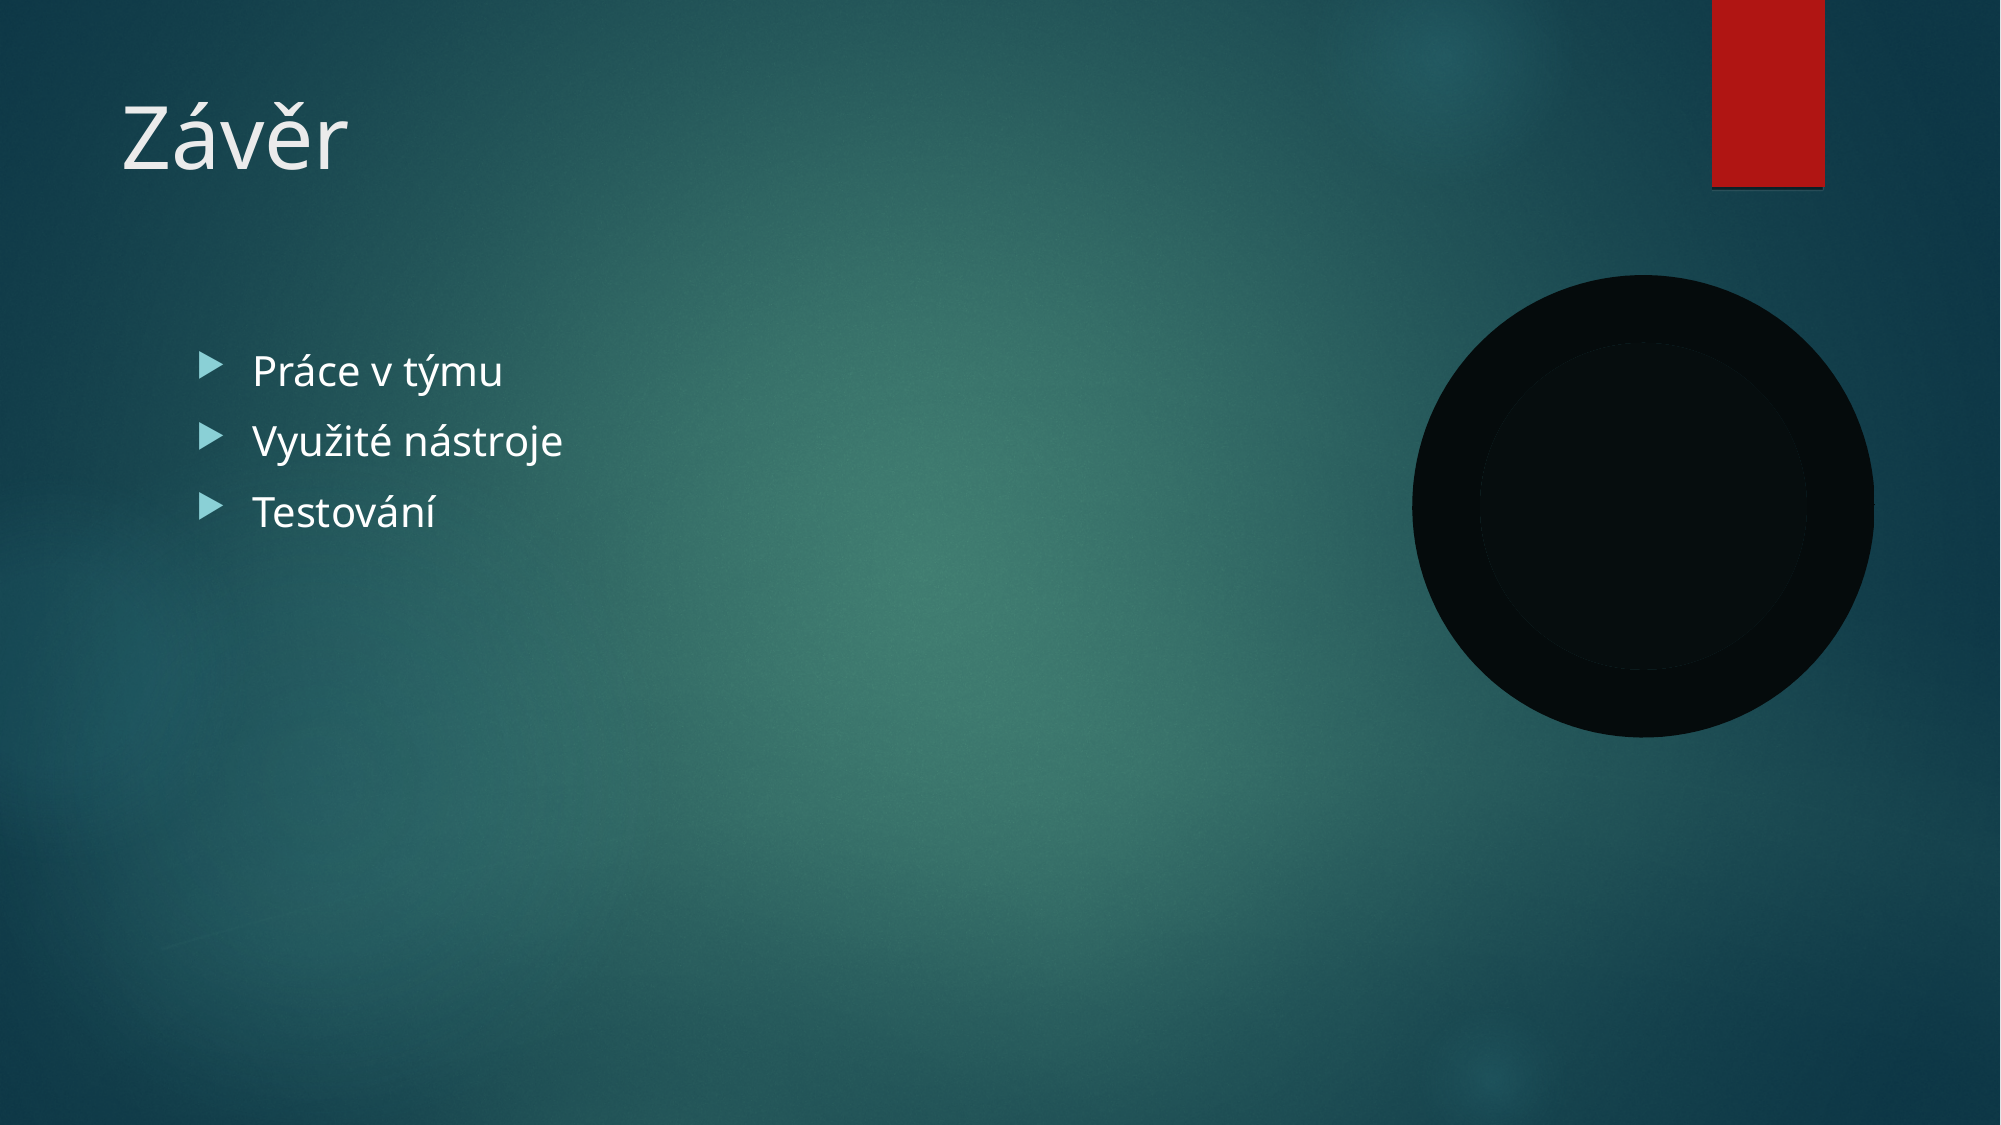

# Závěr
Práce v týmu
Využité nástroje
Testování